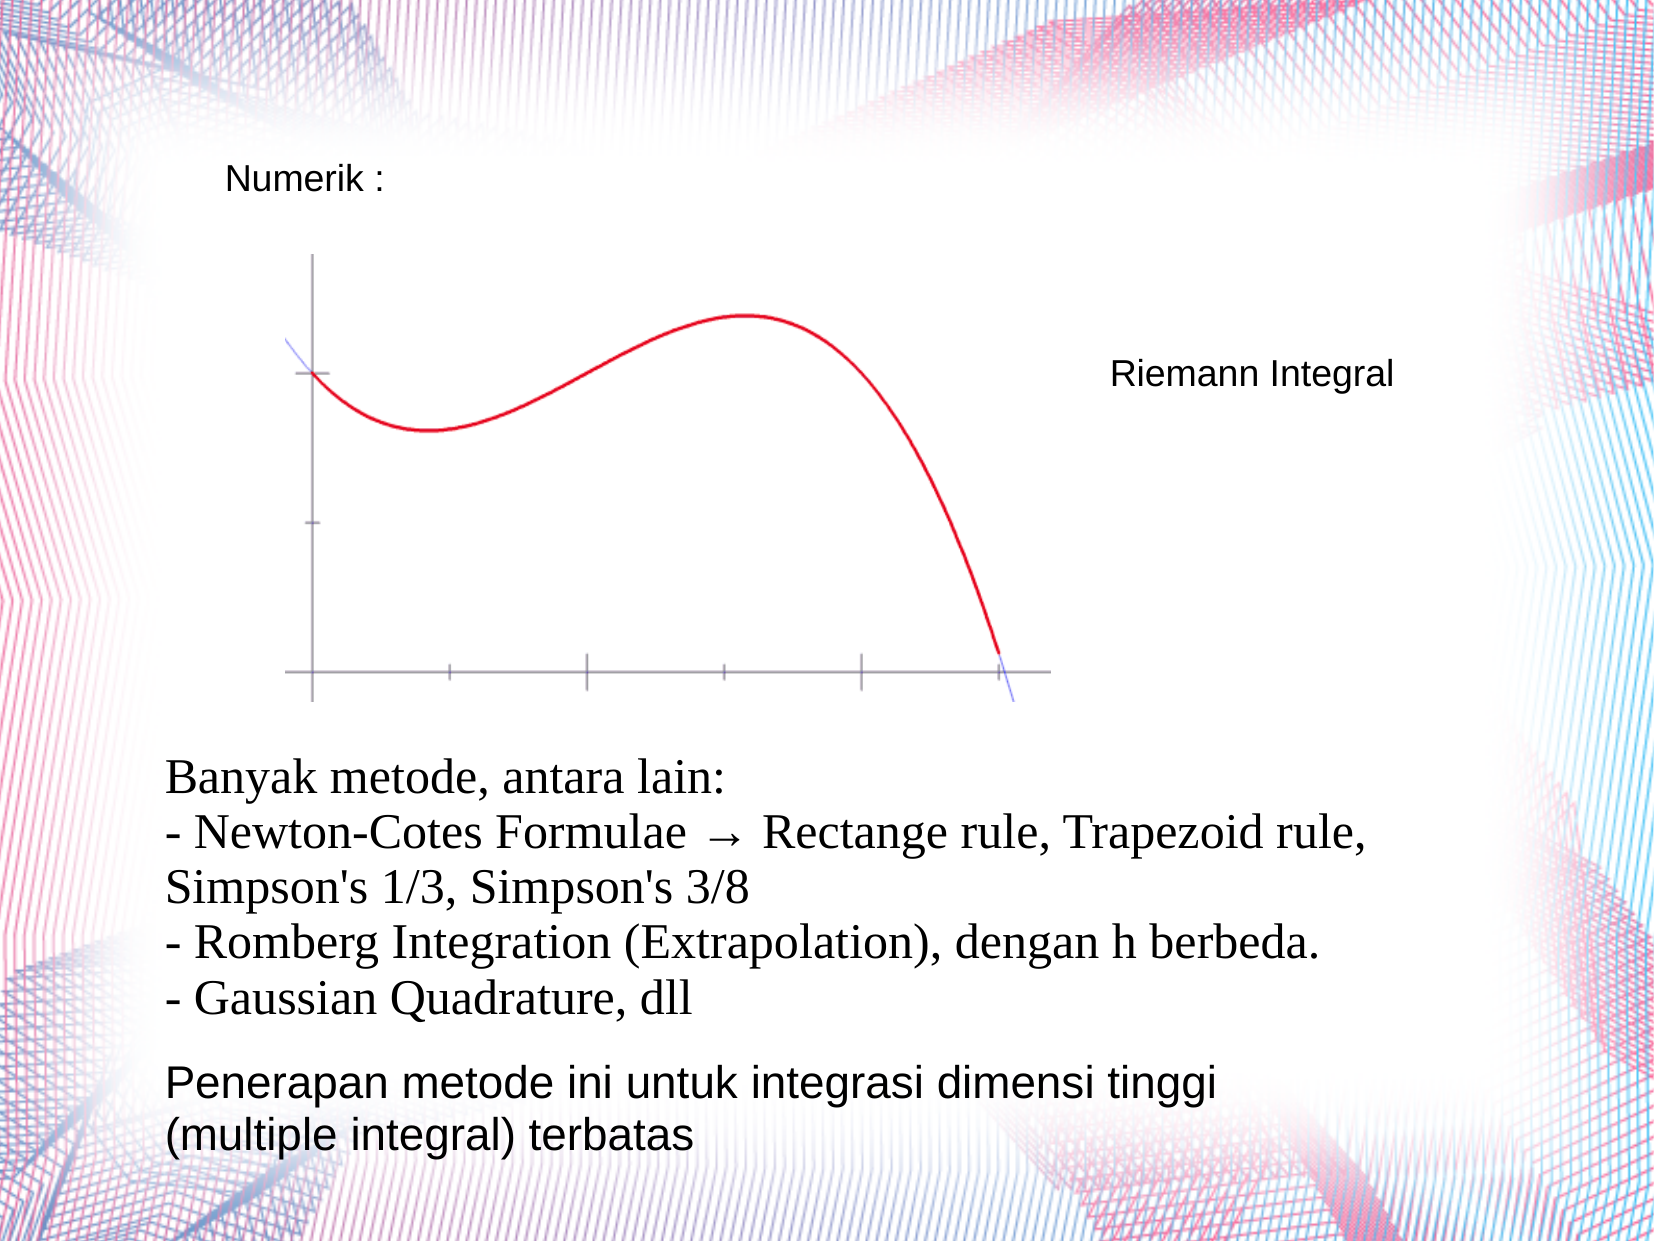

Numerik :
Riemann Integral
Banyak metode, antara lain:
- Newton-Cotes Formulae → Rectange rule, Trapezoid rule, Simpson's 1/3, Simpson's 3/8
- Romberg Integration (Extrapolation), dengan h berbeda.
- Gaussian Quadrature, dll
Penerapan metode ini untuk integrasi dimensi tinggi (multiple integral) terbatas